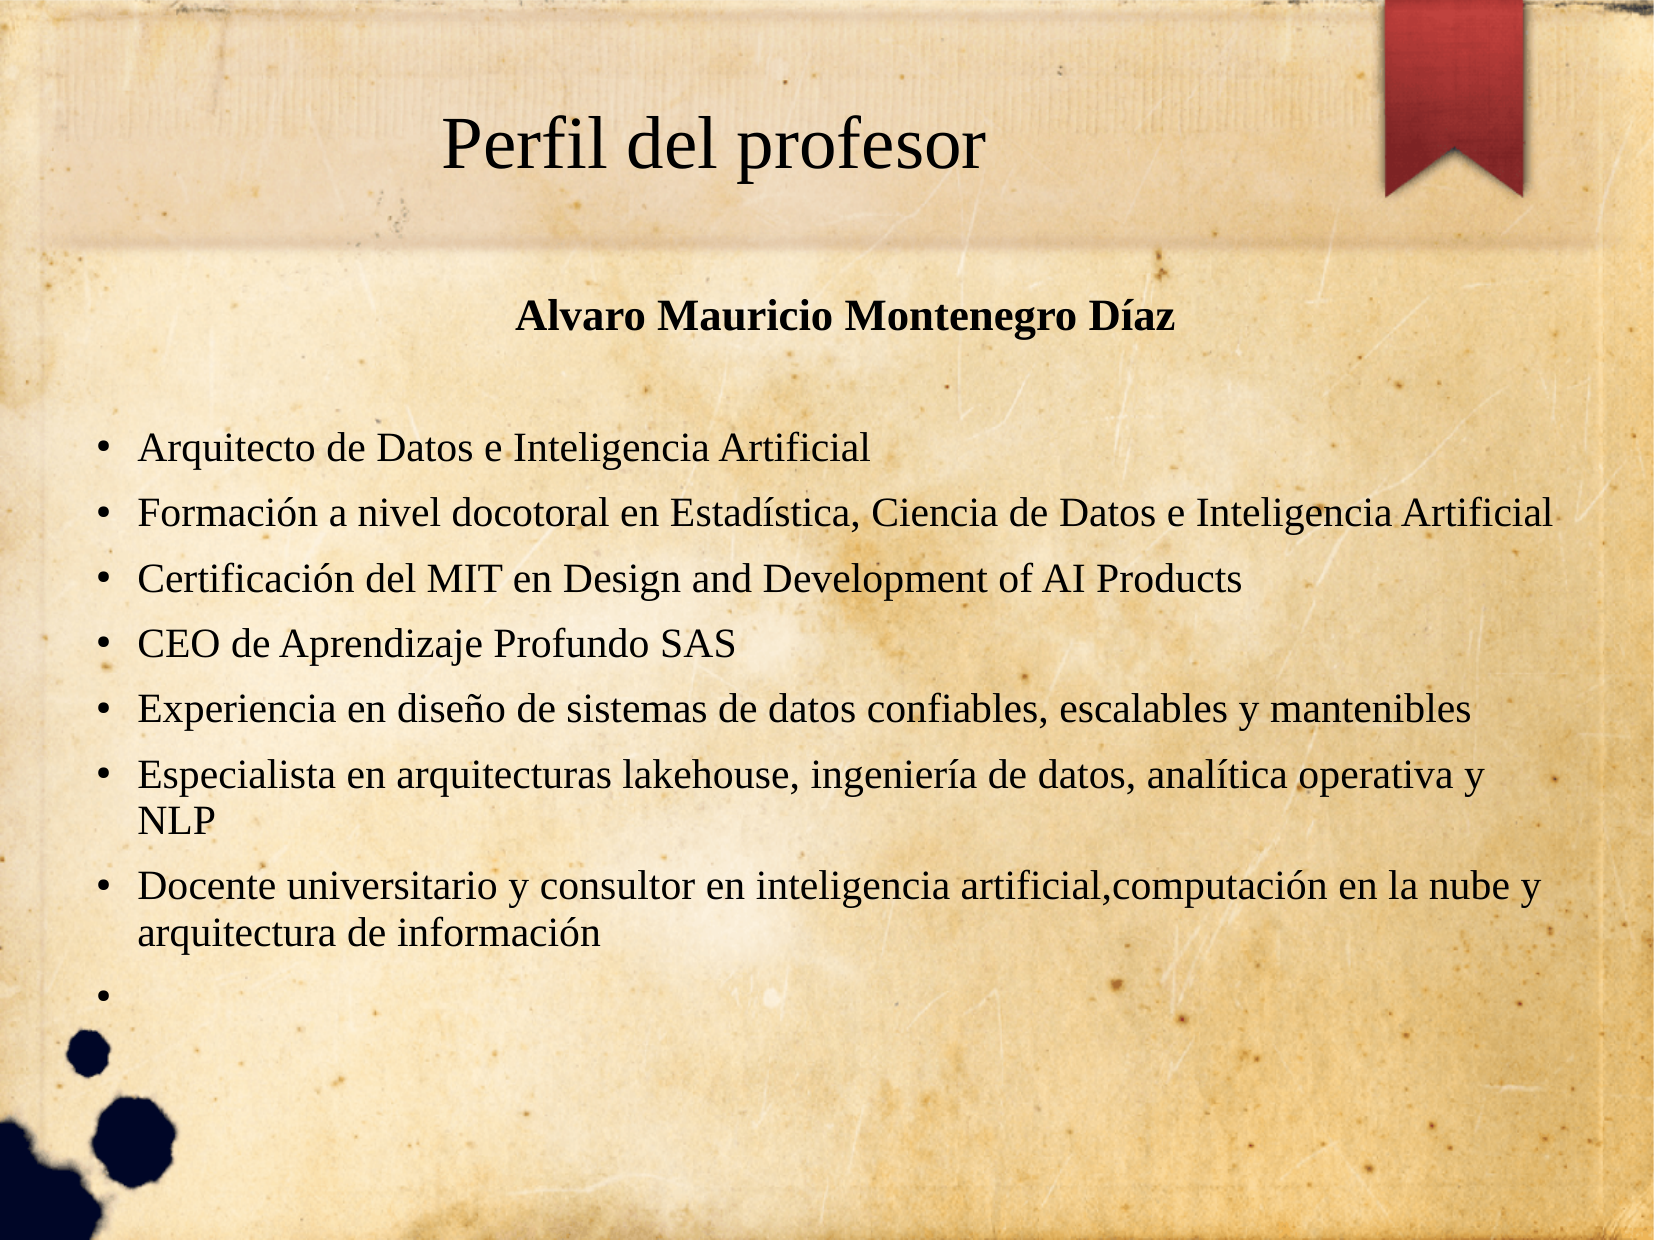

# Perfil del profesor
Alvaro Mauricio Montenegro Díaz
Arquitecto de Datos e Inteligencia Artificial
Formación a nivel docotoral en Estadística, Ciencia de Datos e Inteligencia Artificial
Certificación del MIT en Design and Development of AI Products
CEO de Aprendizaje Profundo SAS
Experiencia en diseño de sistemas de datos confiables, escalables y mantenibles
Especialista en arquitecturas lakehouse, ingeniería de datos, analítica operativa y NLP
Docente universitario y consultor en inteligencia artificial,computación en la nube y arquitectura de información